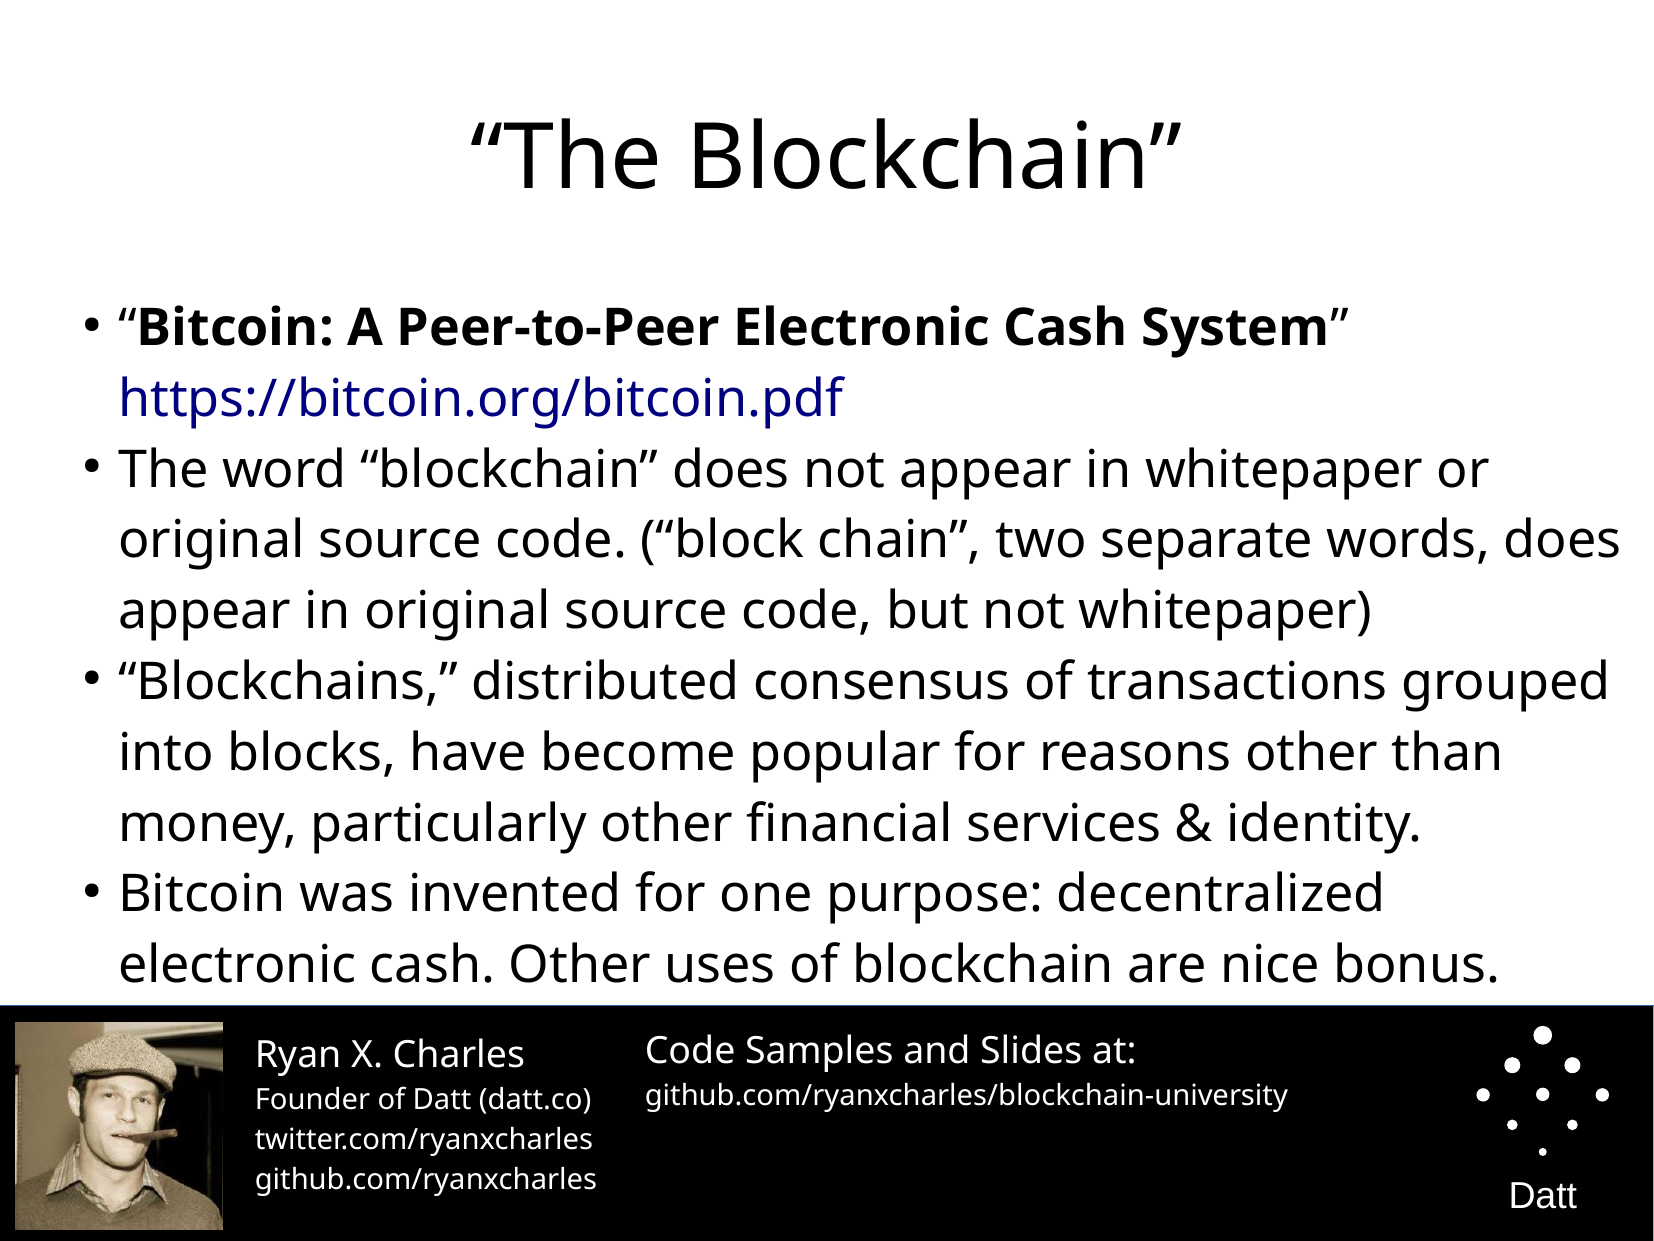

# “The Blockchain”
“Bitcoin: A Peer-to-Peer Electronic Cash System” https://bitcoin.org/bitcoin.pdf
The word “blockchain” does not appear in whitepaper or original source code. (“block chain”, two separate words, does appear in original source code, but not whitepaper)
“Blockchains,” distributed consensus of transactions grouped into blocks, have become popular for reasons other than money, particularly other financial services & identity.
Bitcoin was invented for one purpose: decentralized electronic cash. Other uses of blockchain are nice bonus.
Code Samples and Slides at:
github.com/ryanxcharles/blockchain-university
Ryan X. Charles
Founder of Datt (datt.co)
twitter.com/ryanxcharles
github.com/ryanxcharles
Datt